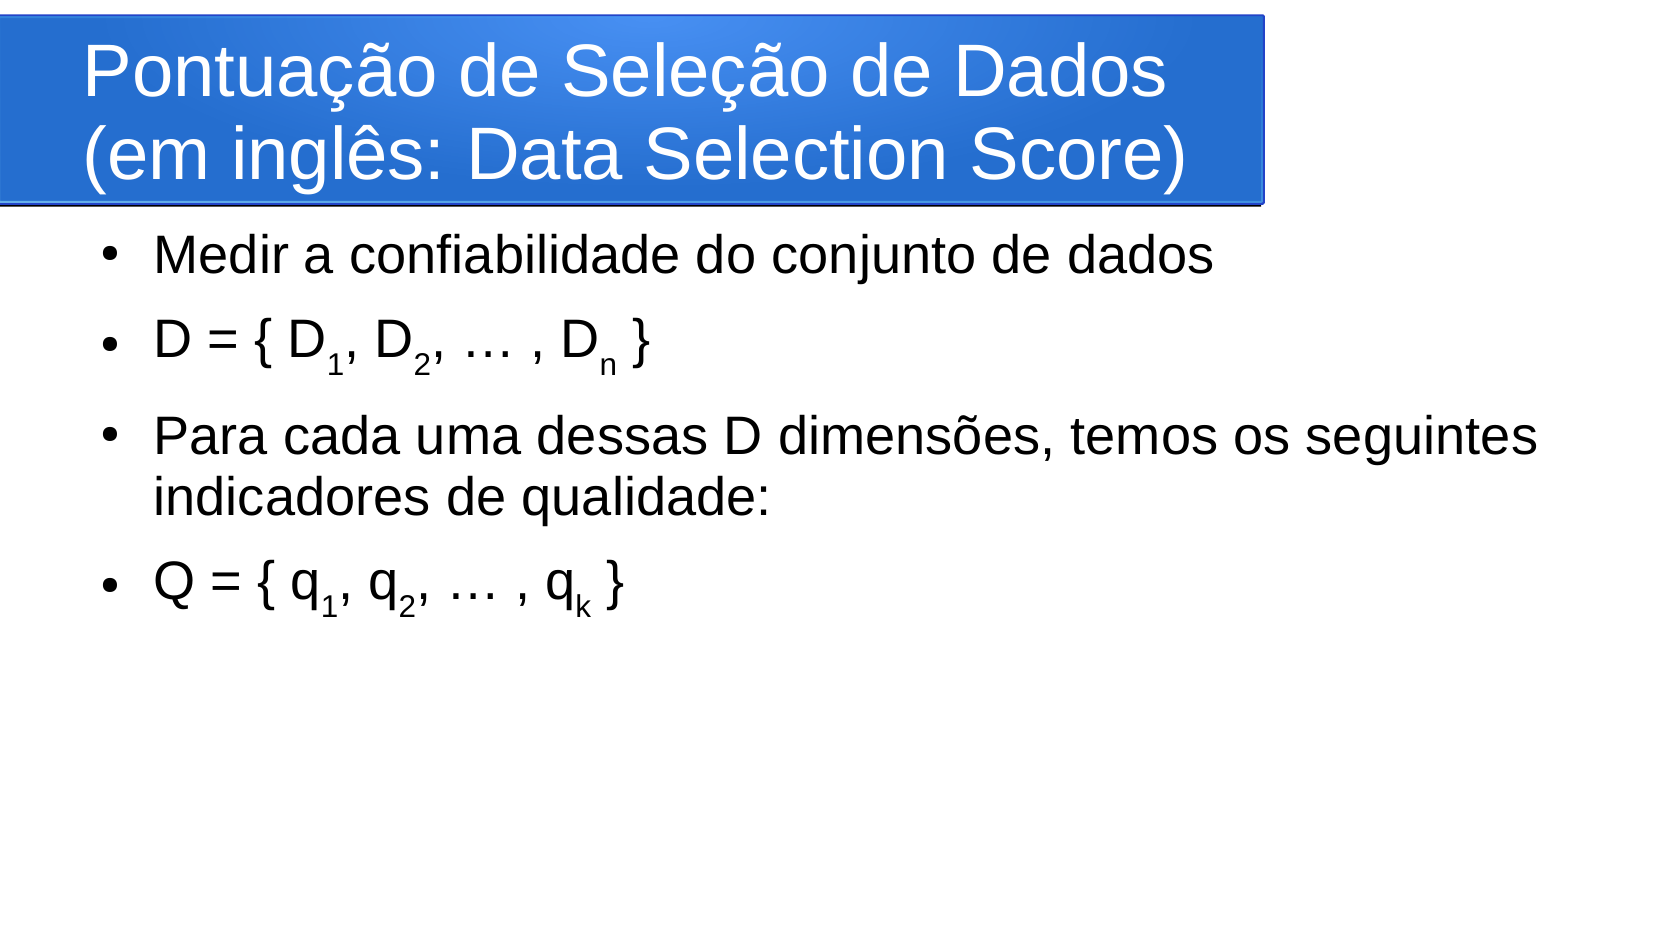

# Pontuação de Seleção de Dados (em inglês: Data Selection Score)
Medir a confiabilidade do conjunto de dados
D = { D1, D2, … , Dn }
Para cada uma dessas D dimensões, temos os seguintes indicadores de qualidade:
Q = { q1, q2, … , qk }